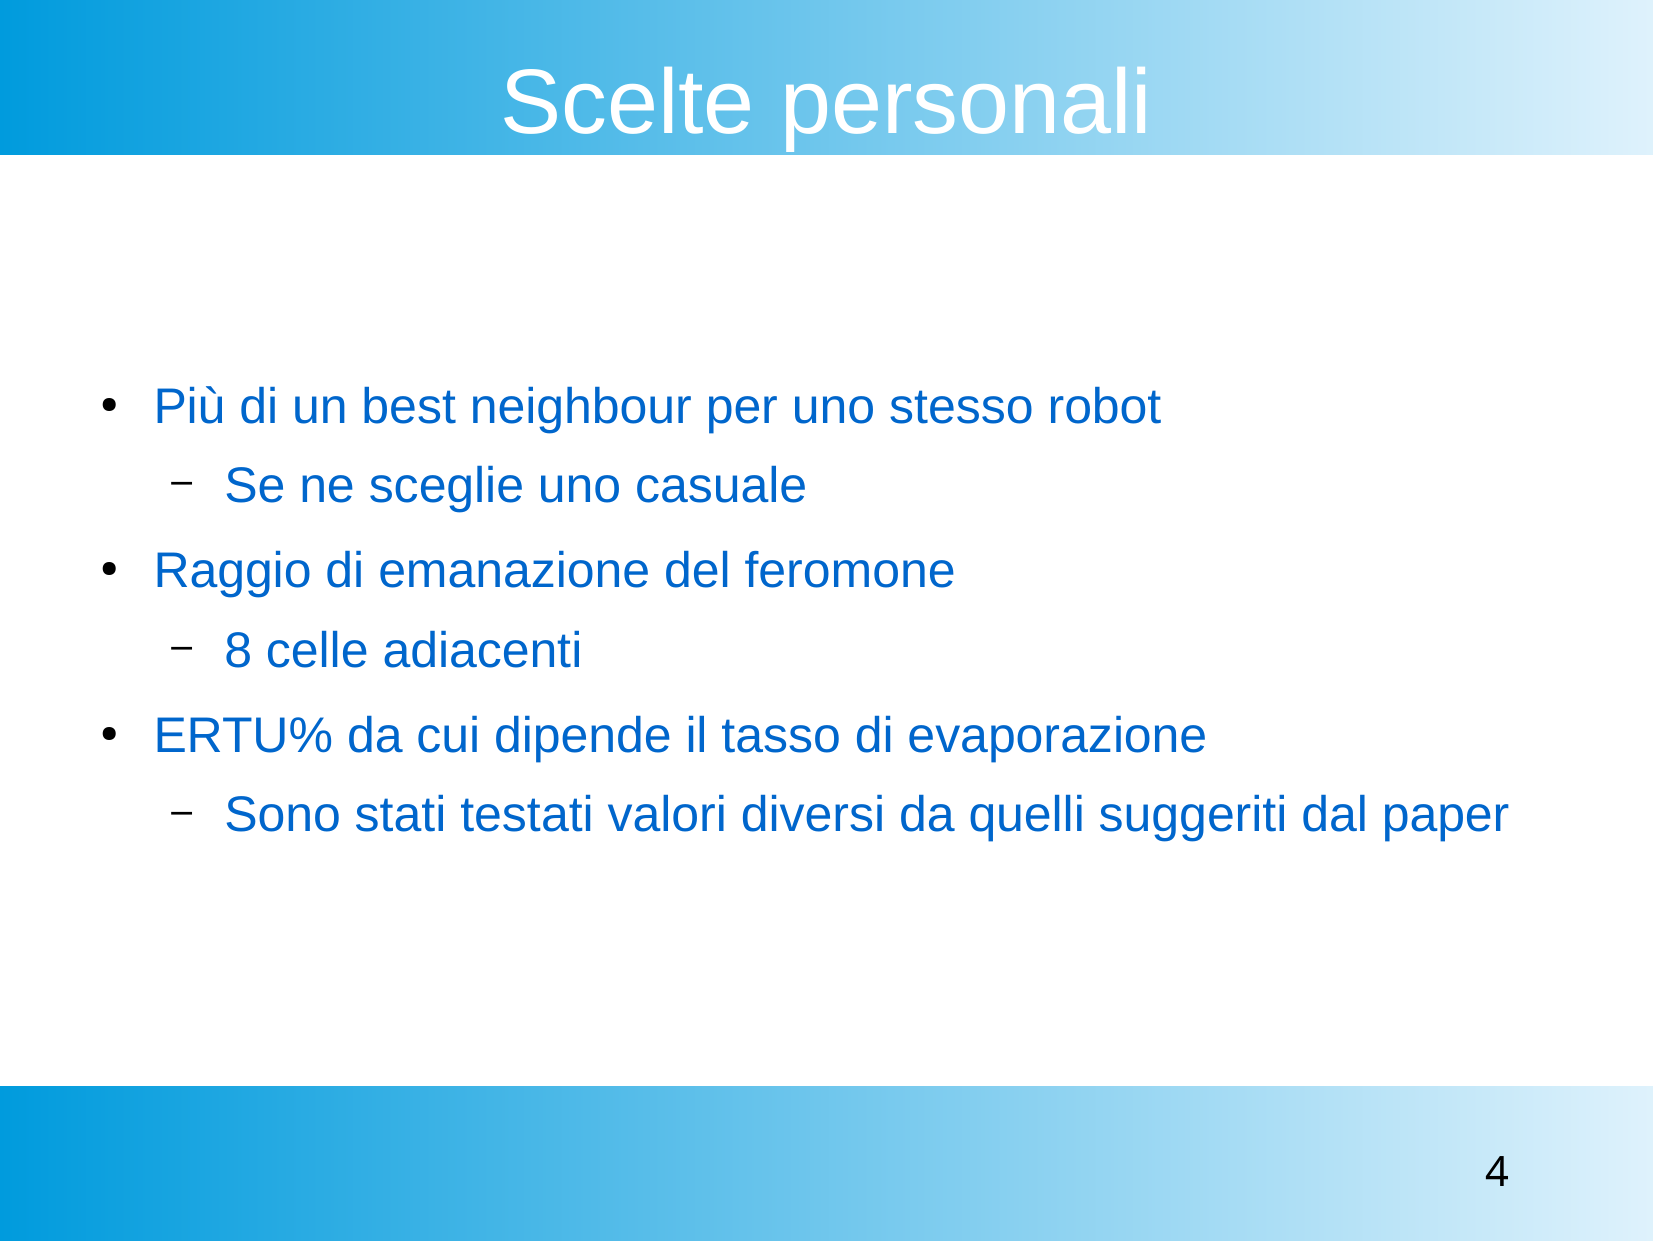

# Scelte personali
Più di un best neighbour per uno stesso robot
Se ne sceglie uno casuale
Raggio di emanazione del feromone
8 celle adiacenti
ERTU% da cui dipende il tasso di evaporazione
Sono stati testati valori diversi da quelli suggeriti dal paper